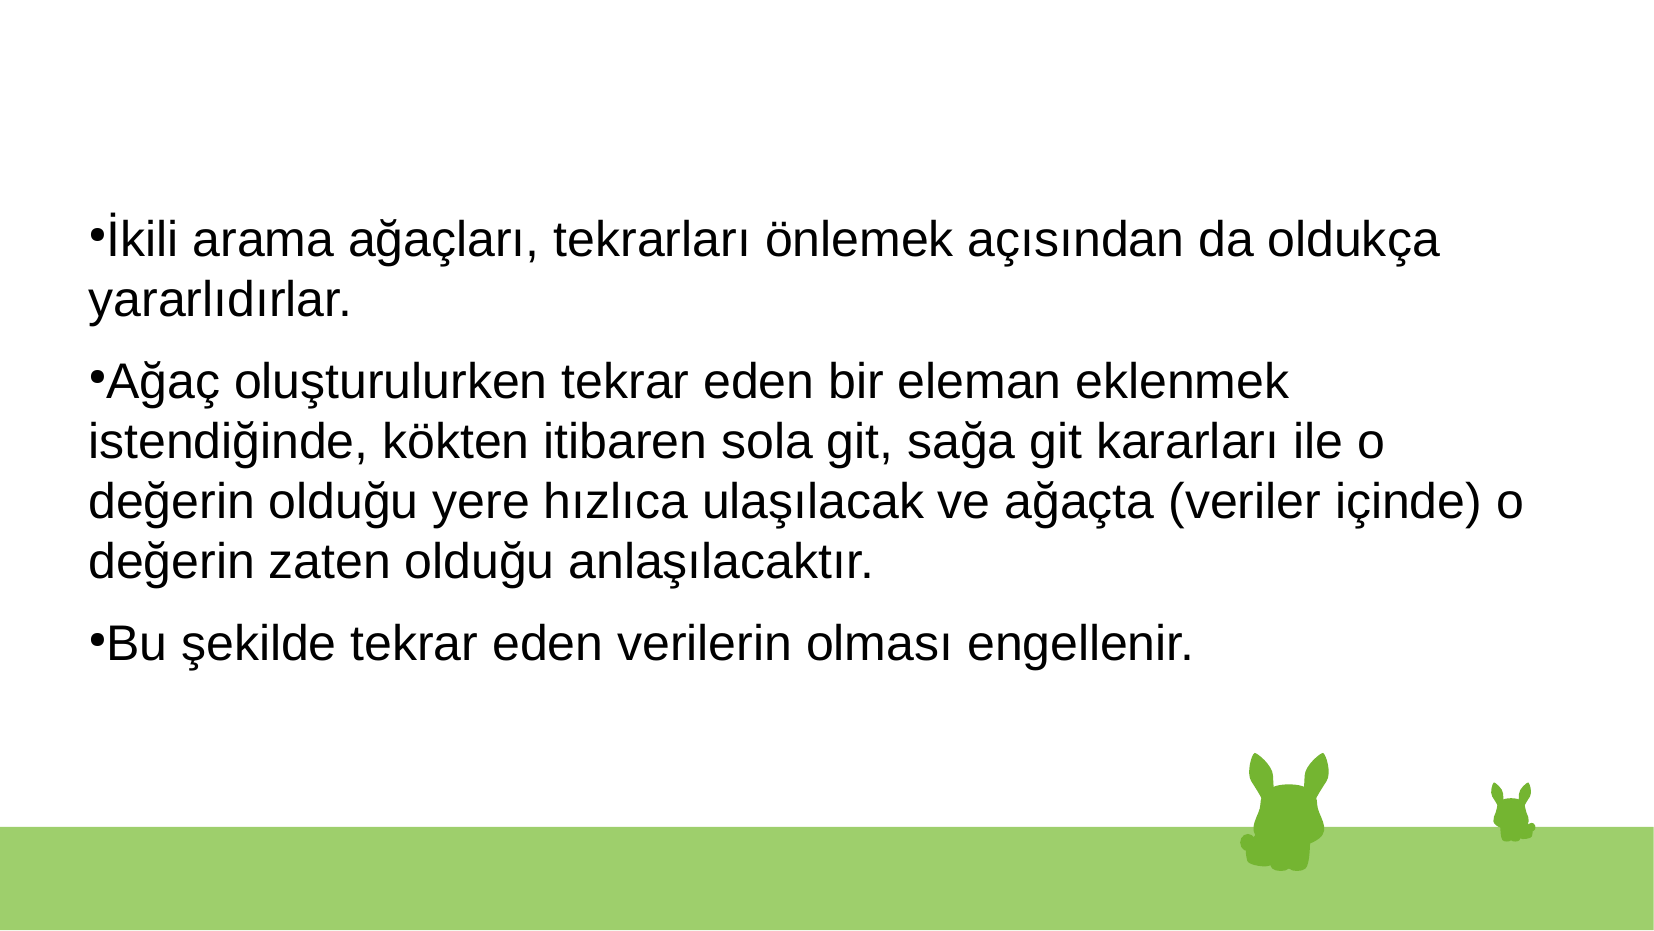

#
İ﻿kili arama ağaçları, tekrarları önlemek açısından da oldukça yararlıdırlar.
Ağaç oluşturulurken tekrar eden bir eleman eklenmek istendiğinde, kökten itibaren sola git, sağa git kararları ile o değerin olduğu yere hızlıca ulaşılacak ve ağaçta (veriler içinde) o değerin zaten olduğu anlaşılacaktır.
Bu şekilde tekrar eden verilerin olması engellenir.